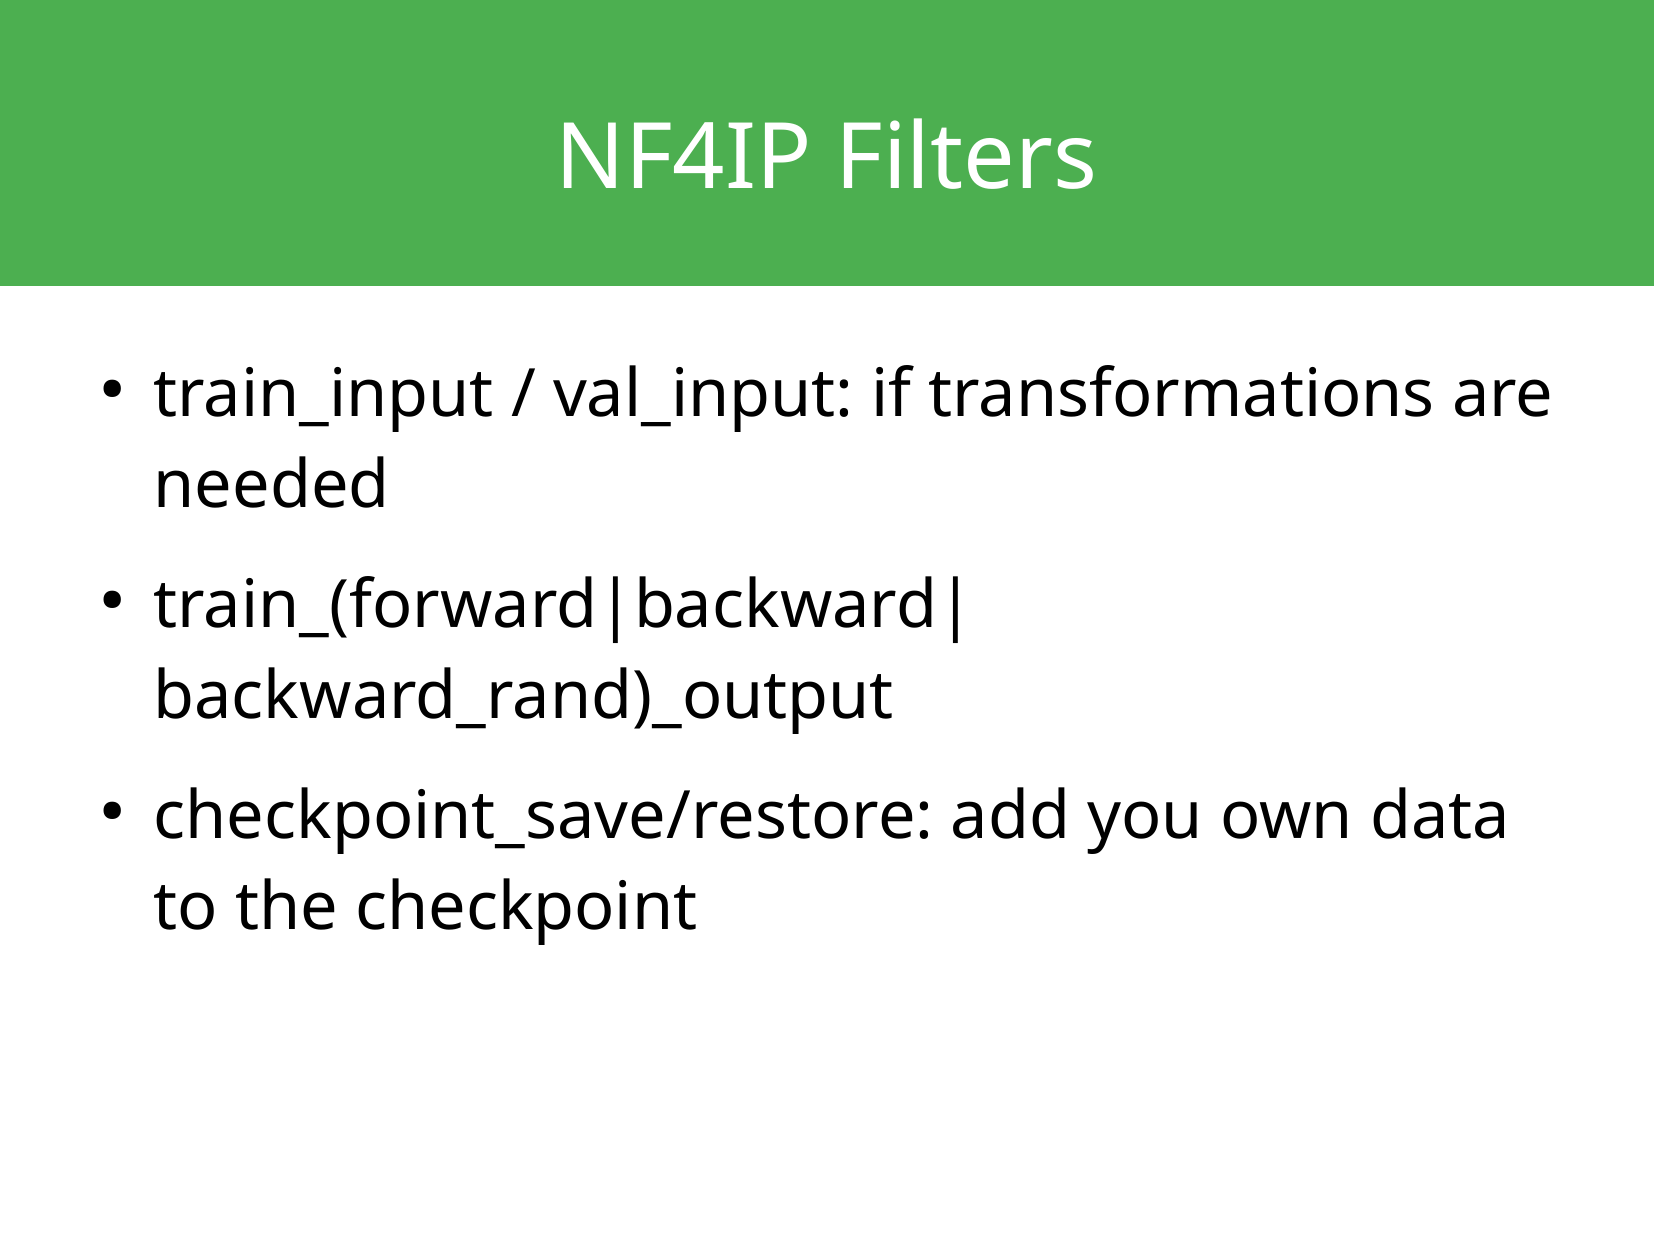

# NF4IP Filters
train_input / val_input: if transformations are needed
train_(forward|backward|backward_rand)_output
checkpoint_save/restore: add you own data to the checkpoint